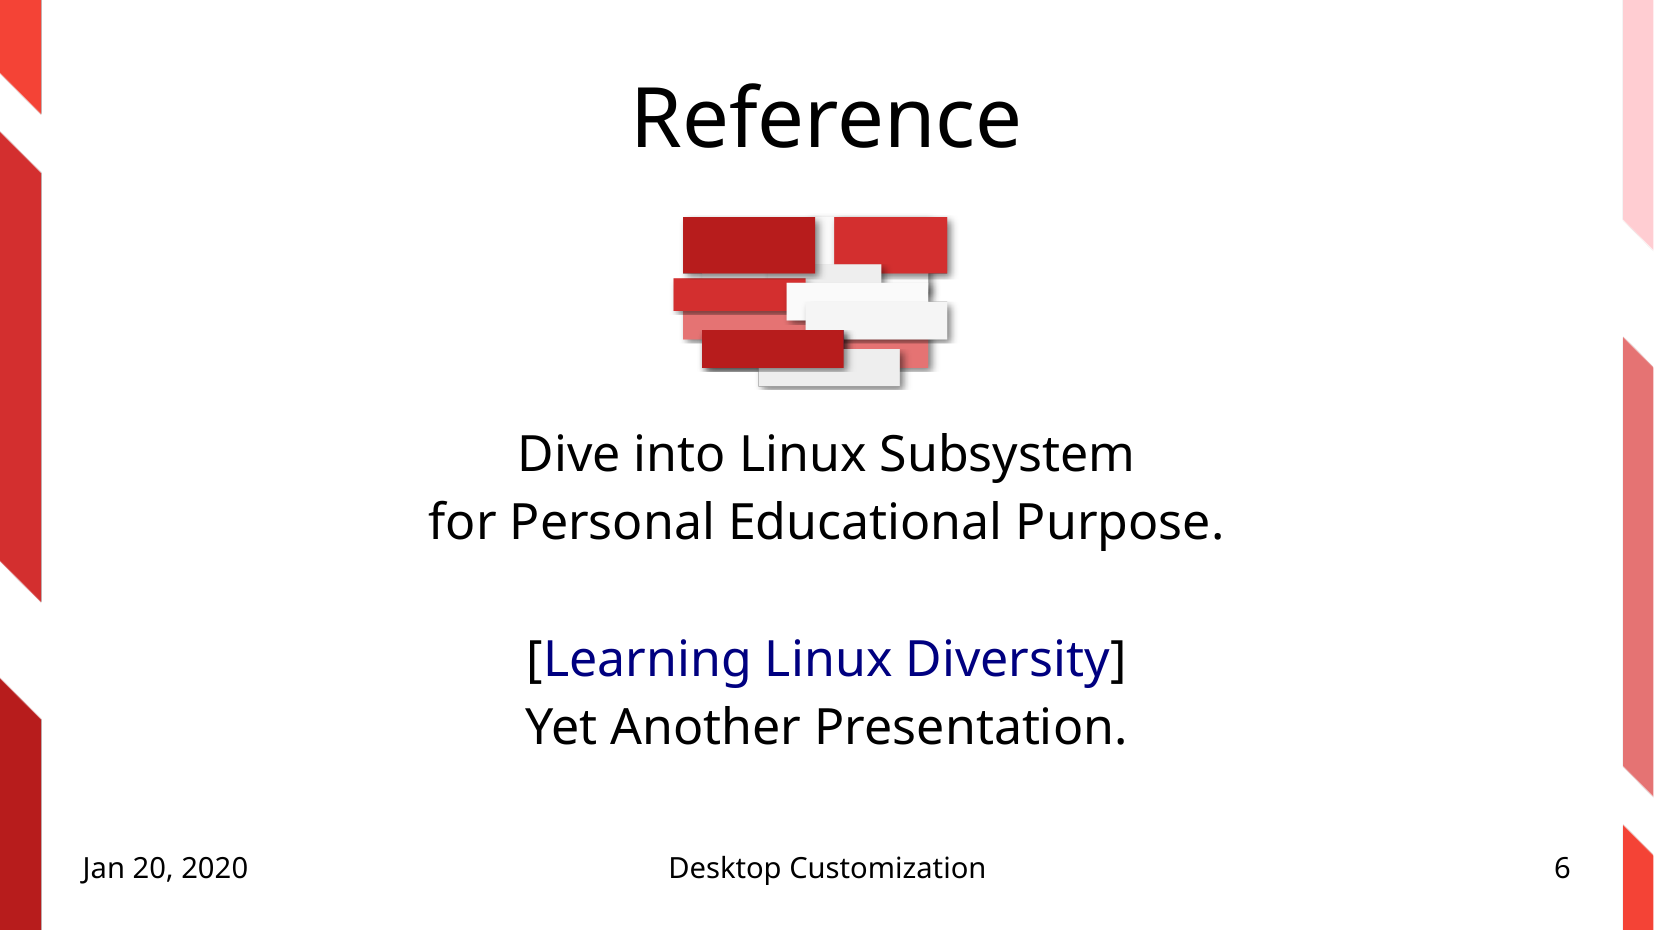

# Reference
Dive into Linux Subsystem
for Personal Educational Purpose.
[Learning Linux Diversity]
Yet Another Presentation.
Jan 20, 2020
Desktop Customization
6